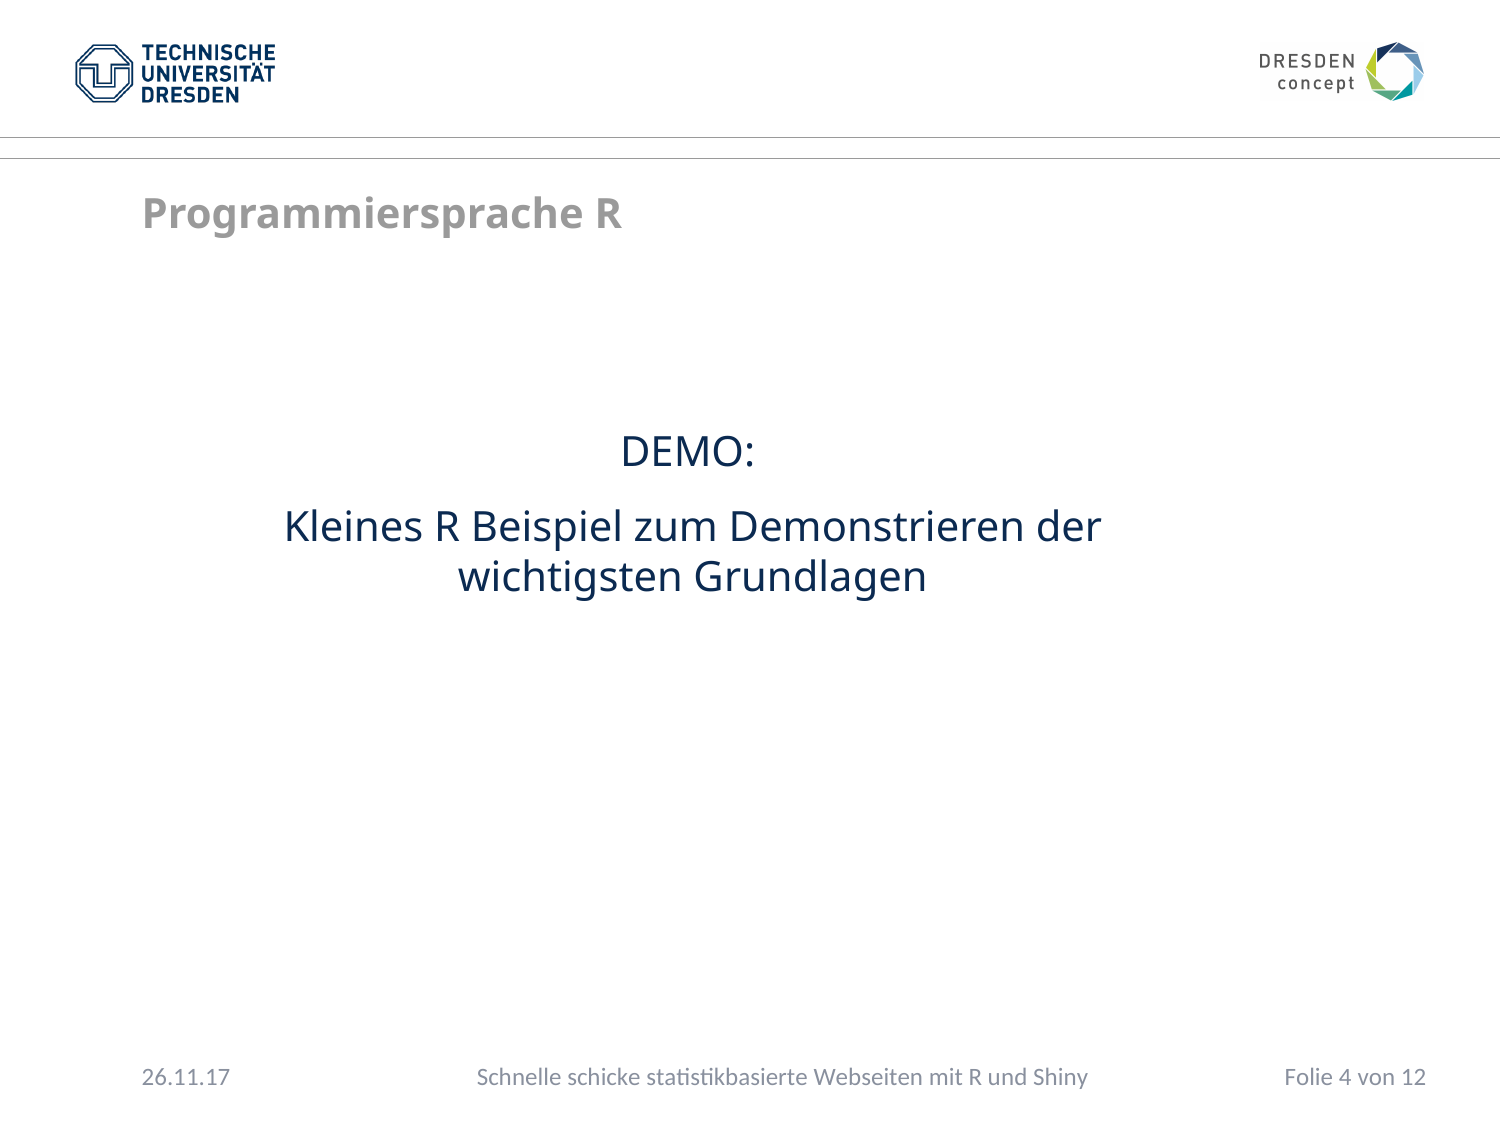

# Programmiersprache R
DEMO:
Kleines R Beispiel zum Demonstrieren der wichtigsten Grundlagen
26.11.17
Folie von 12
Schnelle schicke statistikbasierte Webseiten mit R und Shiny